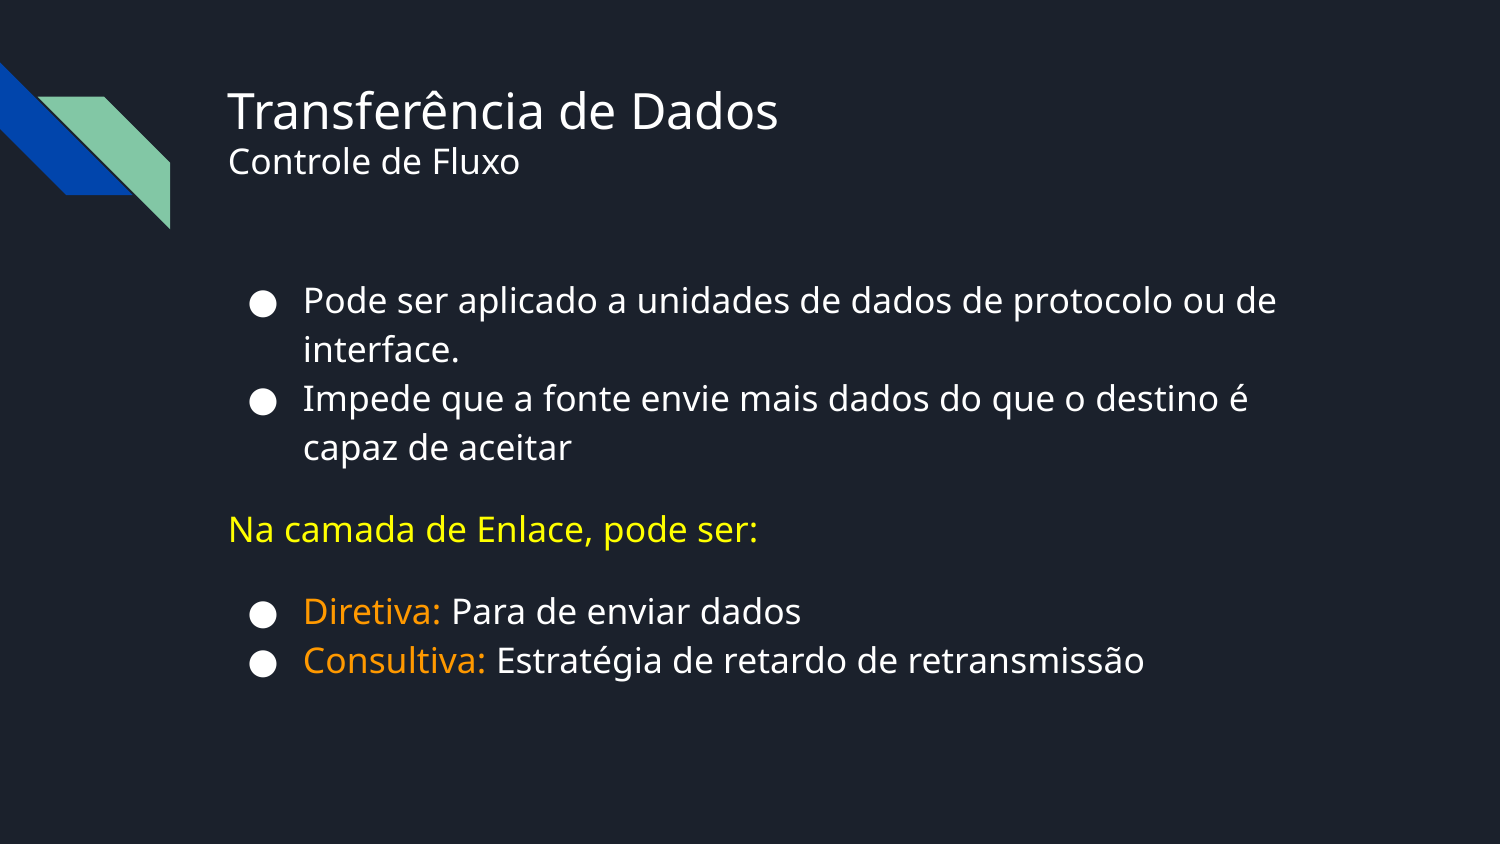

# Transferência de Dados Controle de Fluxo
Pode ser aplicado a unidades de dados de protocolo ou de interface.
Impede que a fonte envie mais dados do que o destino é capaz de aceitar
Na camada de Enlace, pode ser:
Diretiva: Para de enviar dados
Consultiva: Estratégia de retardo de retransmissão